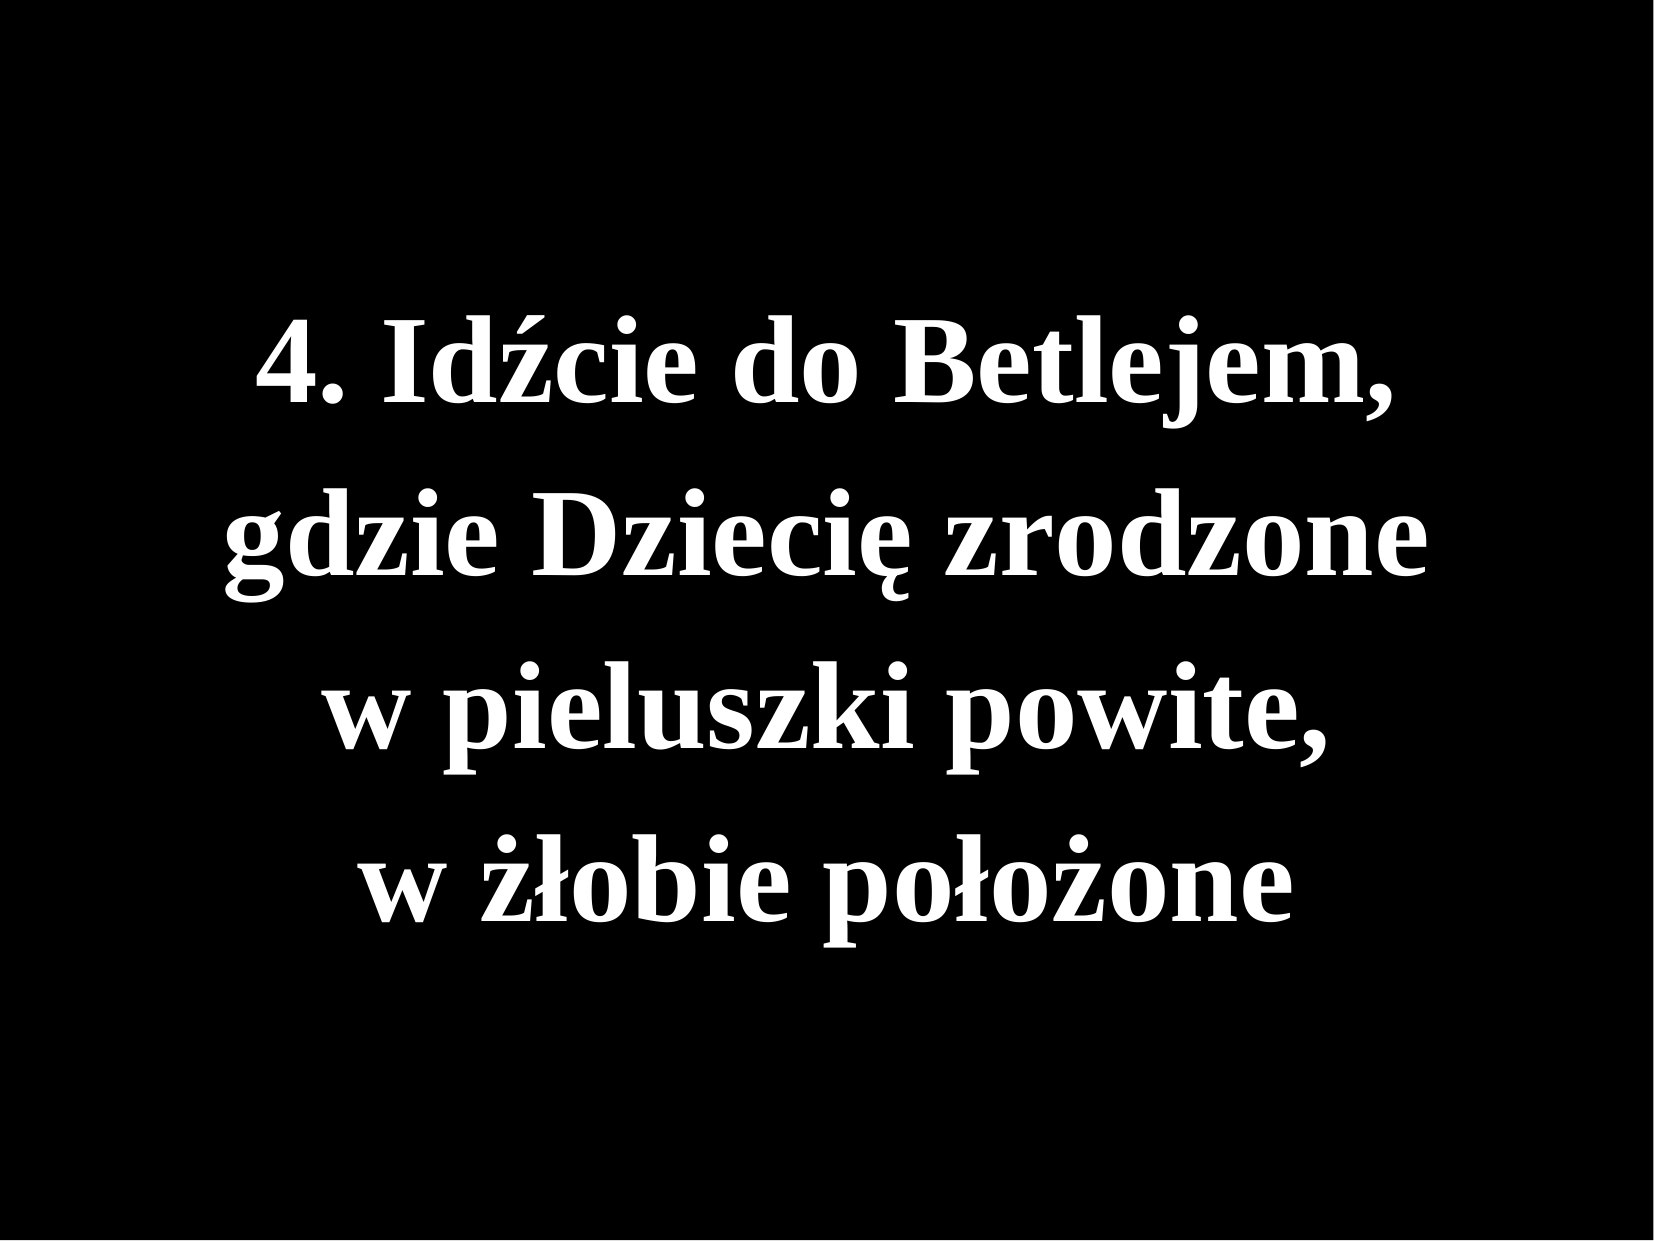

# 4. Idźcie do Betlejem, ppp gdzie Dziecię zrodzone ppp w pieluszki powite, ppp w żłobie położone